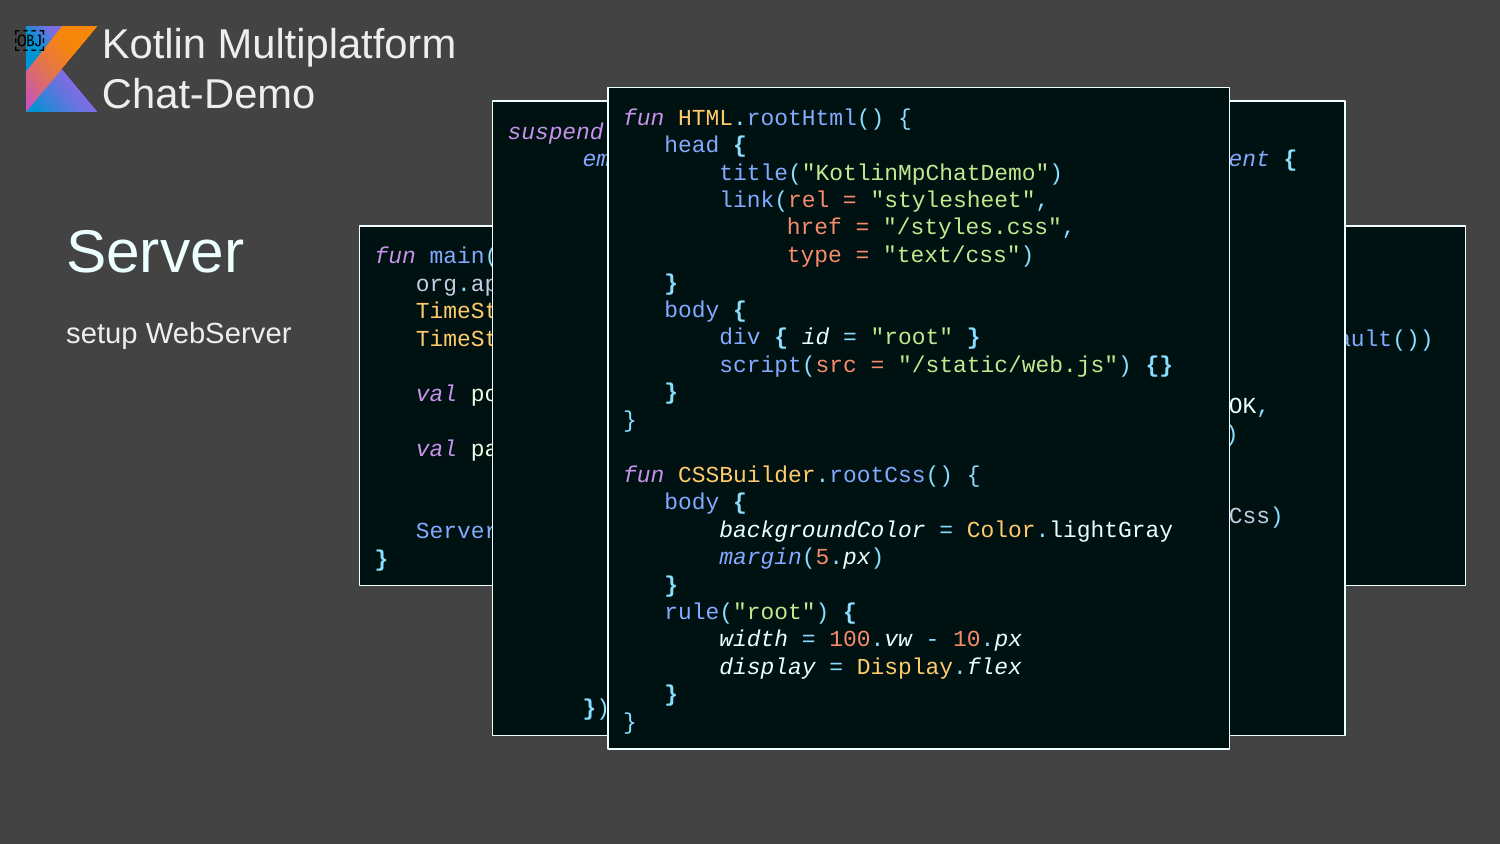

fun HTML.rootHtml() {
 head {
 title("KotlinMpChatDemo")
 link(rel = "stylesheet",
 href = "/styles.css",
 type = "text/css")
 }
 body {
 div { id = "root" }
 script(src = "/static/web.js") {}
 }
}
fun CSSBuilder.rootCss() {
 body {
 backgroundColor = Color.lightGray
 margin(5.px)
 }
 rule("root") {
 width = 100.vw - 10.px
 display = Display.flex
 }
}
suspend fun start() {
embeddedServer(Netty, applicationEngineEnvironment {
 connector {
 host = this@Server.host
 port = this@Server.port
 }
 module {
 routing {
 get("/") {
 call.respondHtml(HttpStatusCode.OK,
HTML::rootHtml)
 }
 get("/styles.css") {
 call.respondCss(CSSBuilder::rootCss)
 }
 static("/static") {
 resources()
 }
 }
 }
}).start(wait = true)
# Server
fun main(args: Array<String>) = runBlocking {
 org.apache.log4j.BasicConfigurator.configure()
 TimeStamp.DEFAULT_LOCALE = Locale.GERMANY
 TimeStamp.DEFAULT_TIME_ZONE = TimeZone.getTimeZone(ZoneId.systemDefault())
 val port = args.getOrNull(args.indexOf("-p") + 1)?.toIntOrNull()
?: Constants.INTERNAL_PORT
 val path = args.getOrNull(args.indexOf("--path") + 1)
?: Constants.PATH
 Server(Constants.INTERNAL_HOST, port, path).start()
}
setup WebServer